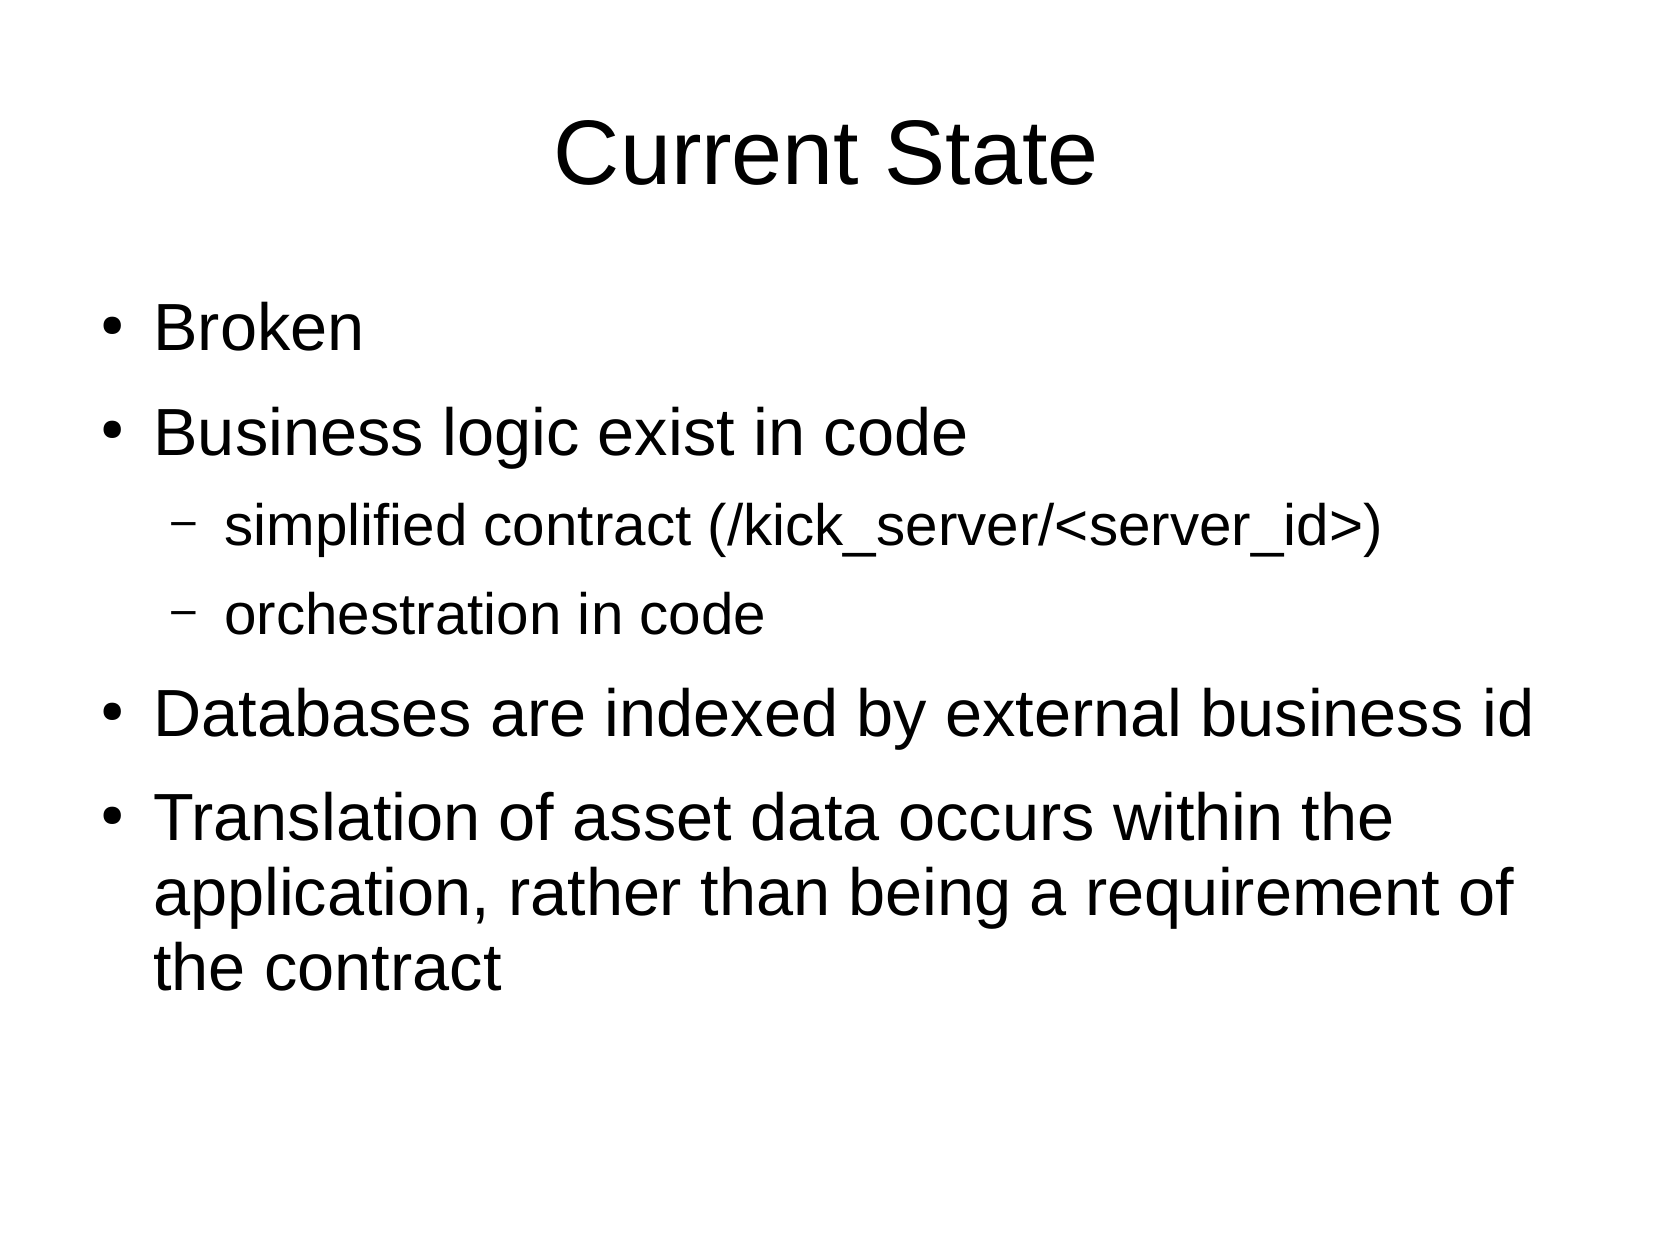

# Current State
Broken
Business logic exist in code
simplified contract (/kick_server/<server_id>)
orchestration in code
Databases are indexed by external business id
Translation of asset data occurs within the application, rather than being a requirement of the contract